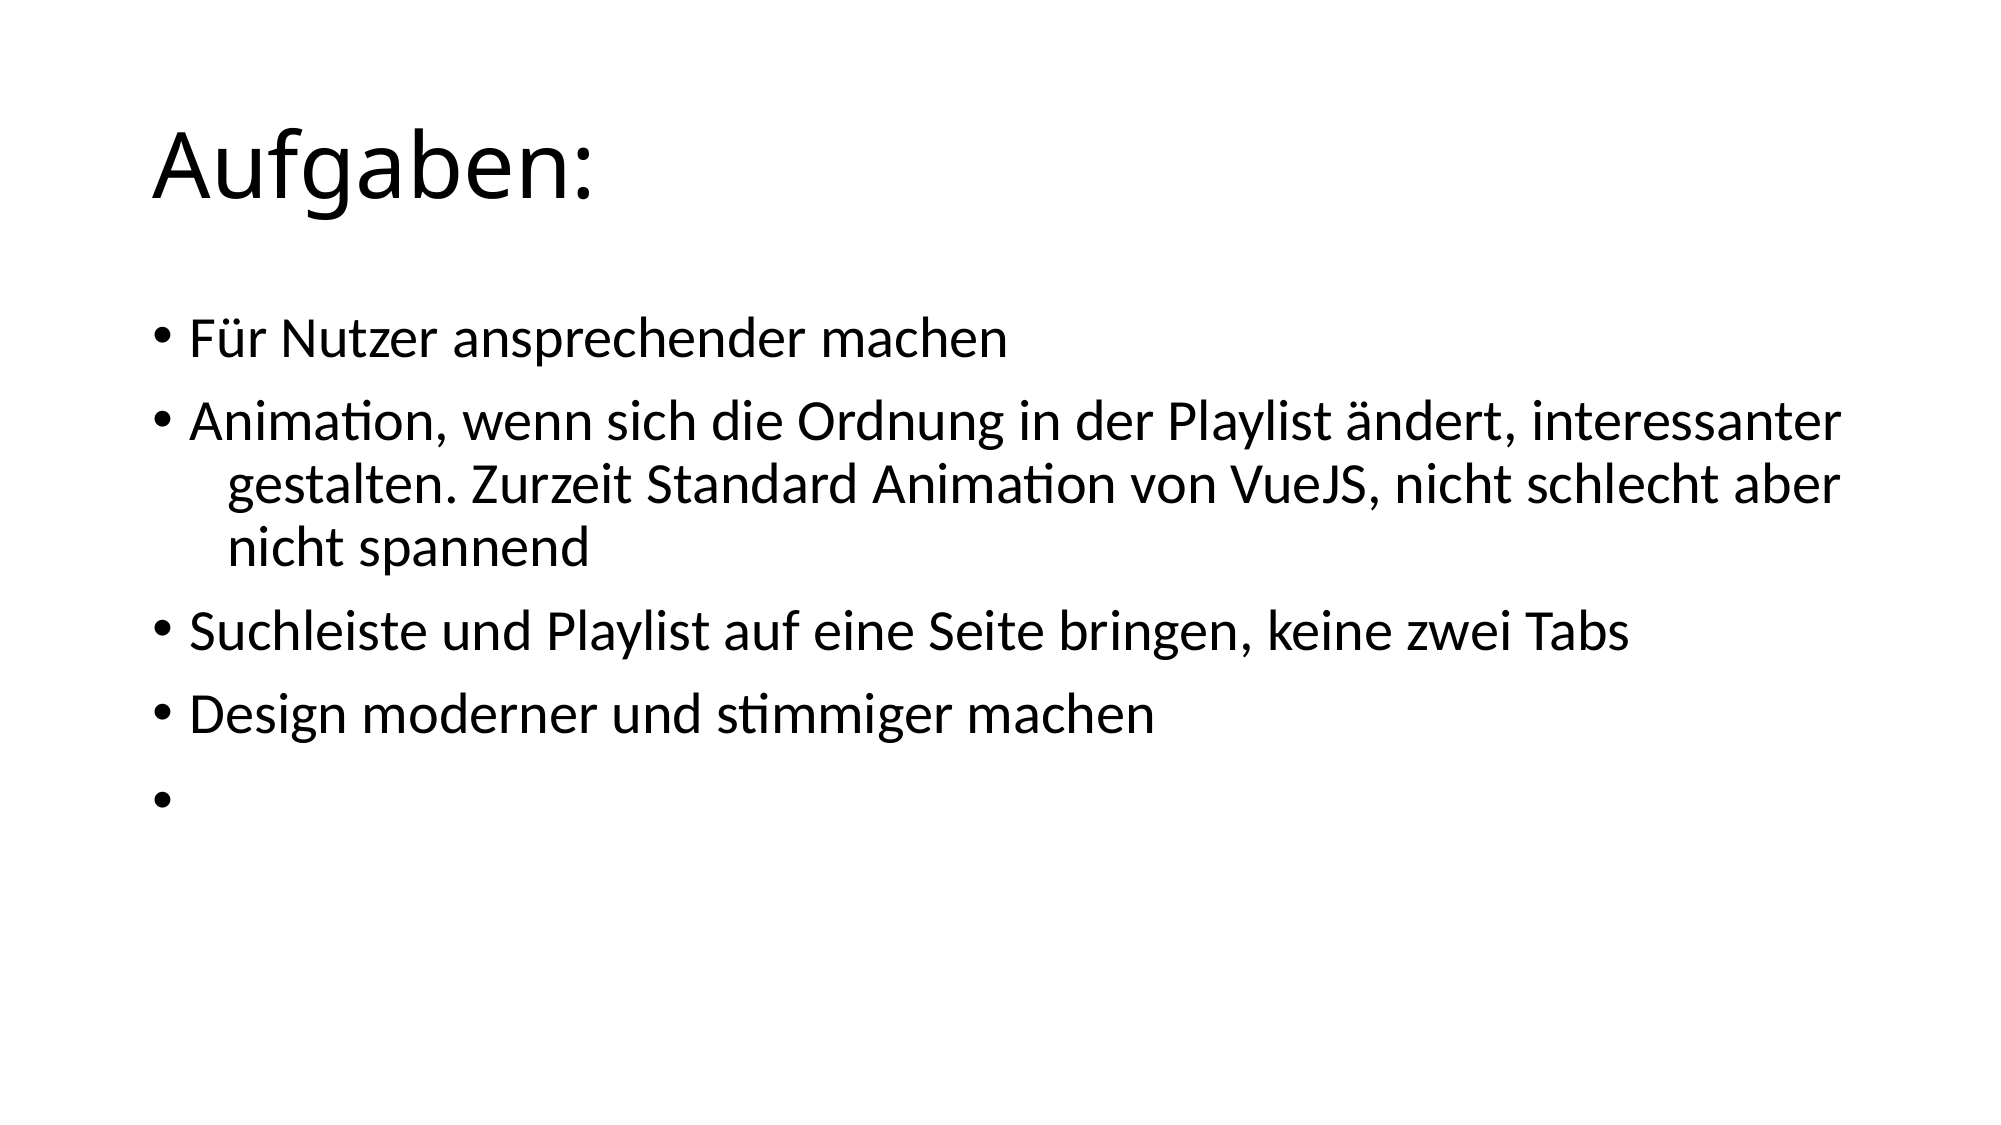

# Aufgaben:
Für Nutzer ansprechender machen
Animation, wenn sich die Ordnung in der Playlist ändert, interessanter gestalten. Zurzeit Standard Animation von VueJS, nicht schlecht aber nicht spannend
Suchleiste und Playlist auf eine Seite bringen, keine zwei Tabs
Design moderner und stimmiger machen